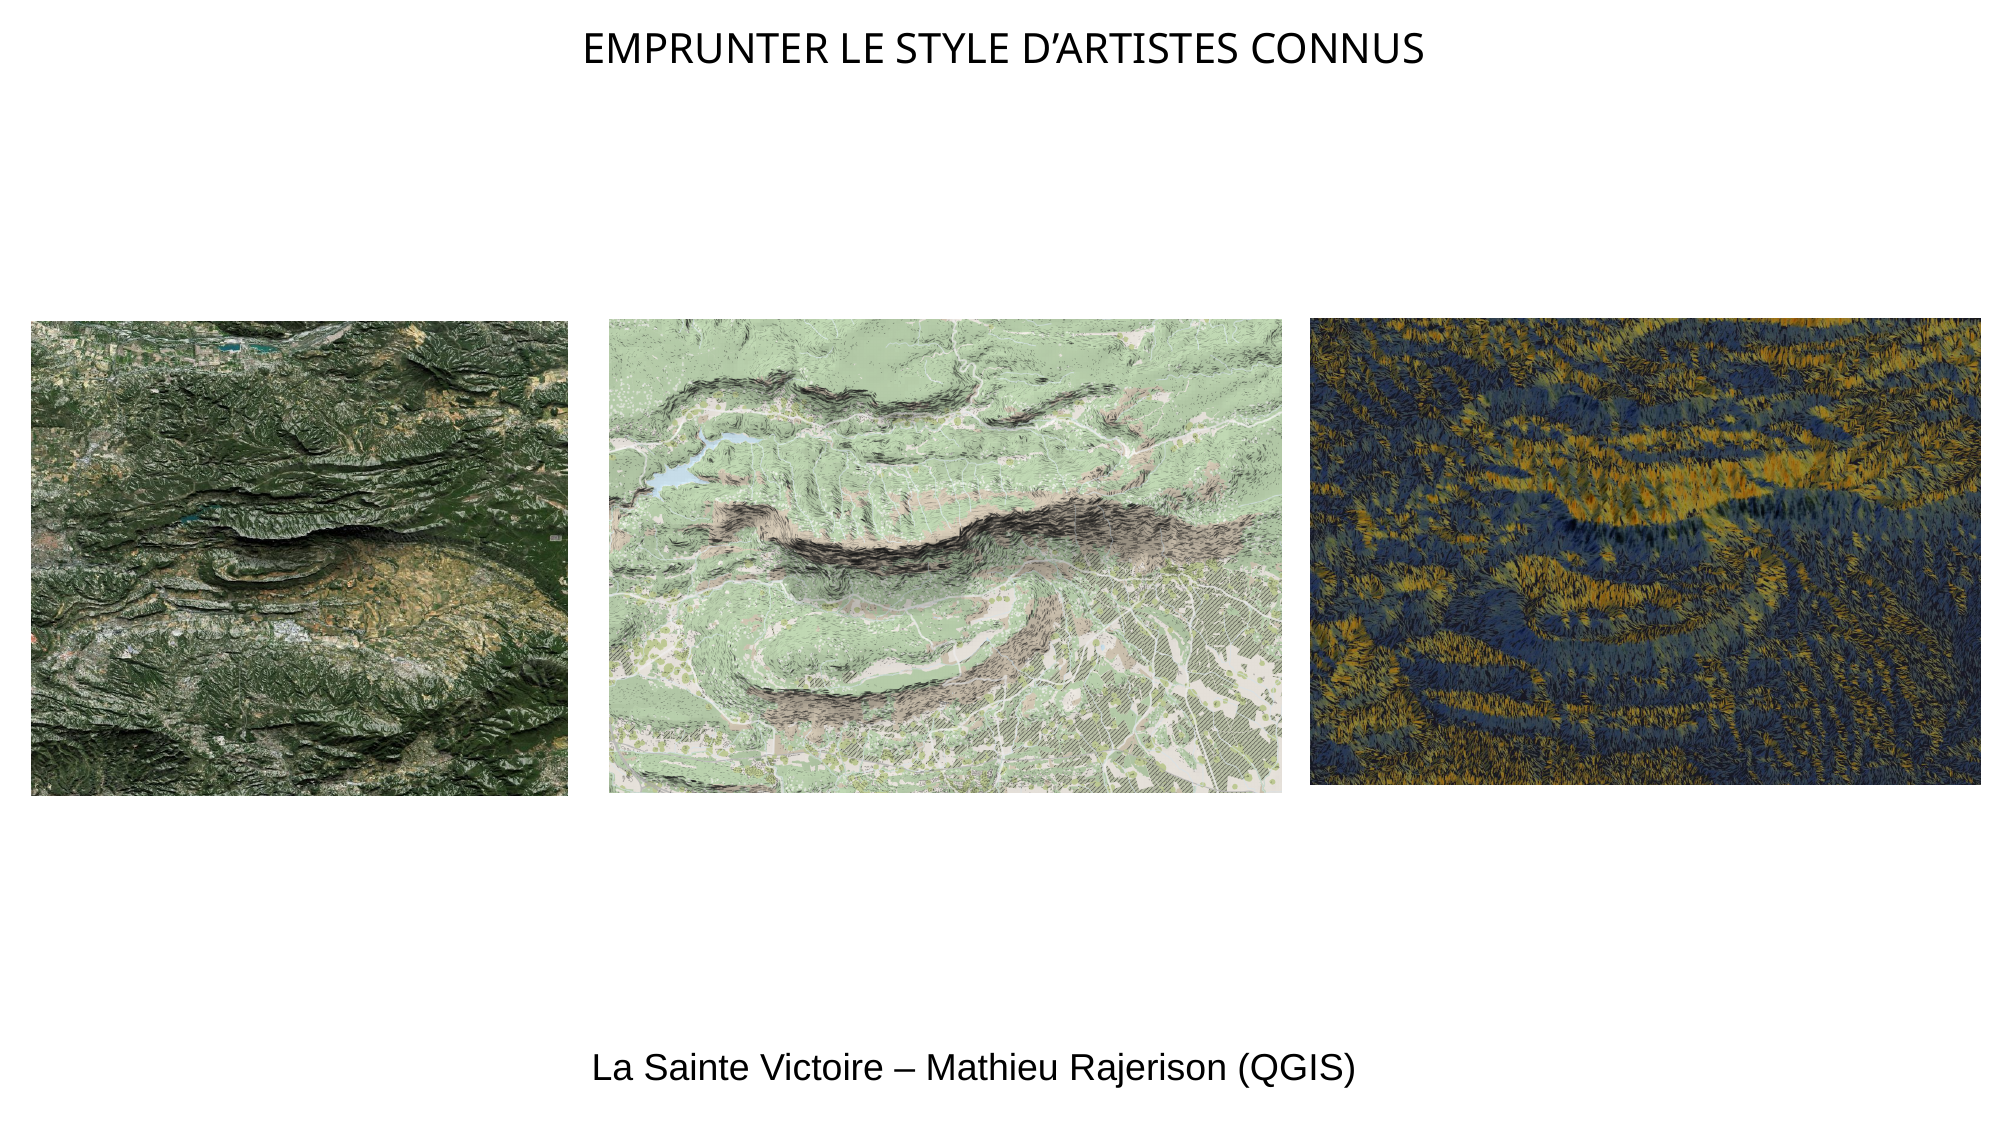

Emprunter le style d’artistes connus
La Sainte Victoire – Mathieu Rajerison (QGIS)